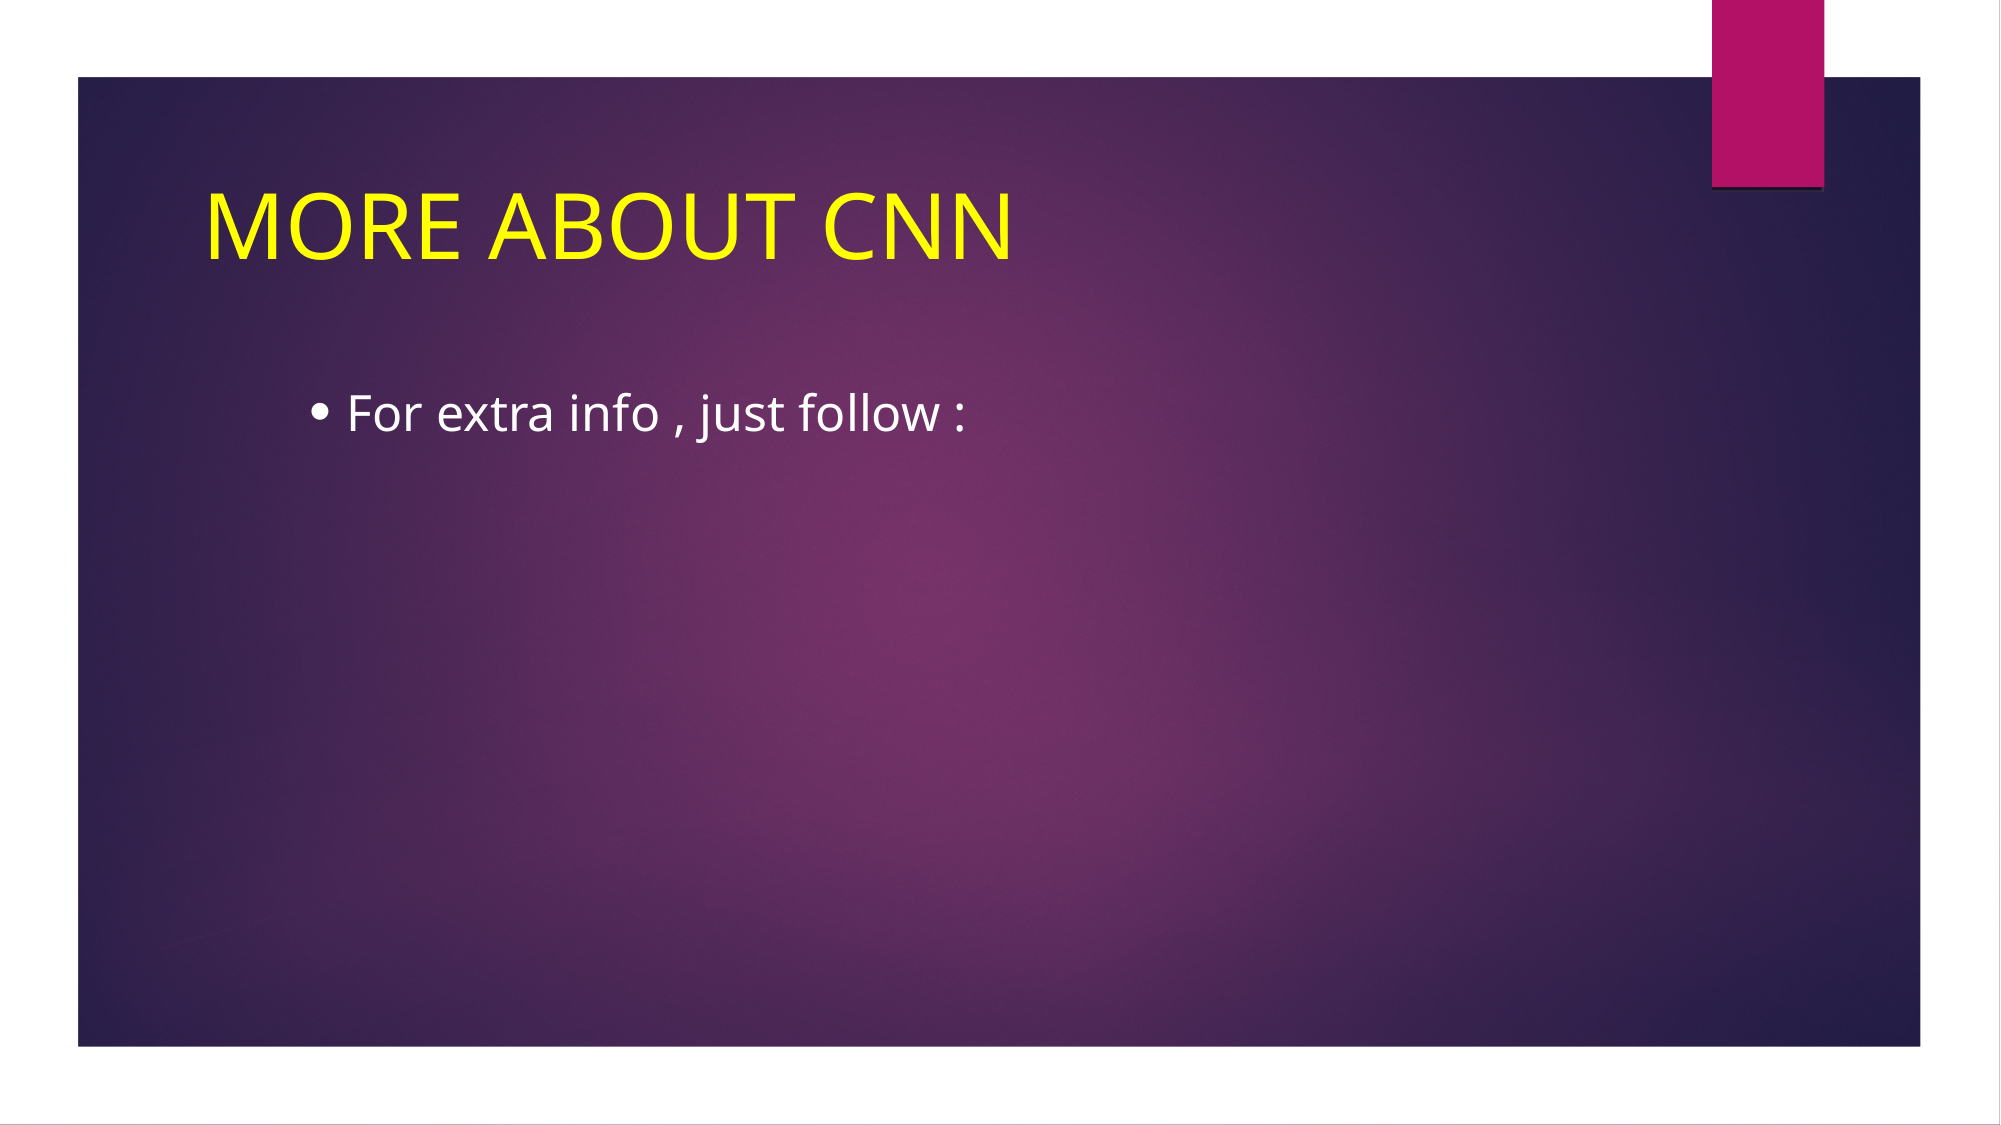

More about CNN
For extra info , just follow :